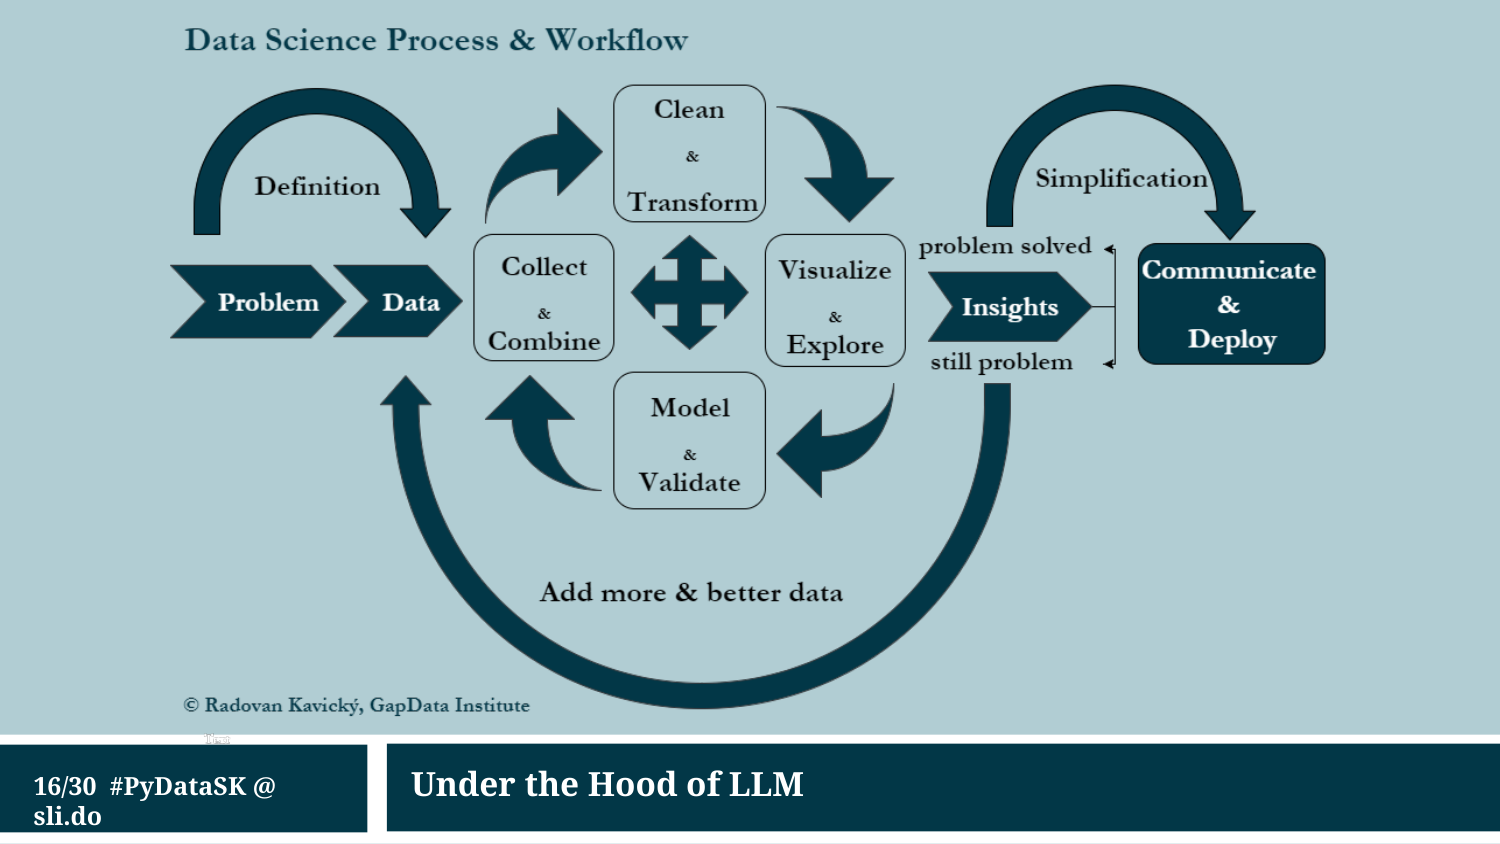

Under the Hood of LLM
16/30 #PyDataSK @ sli.do